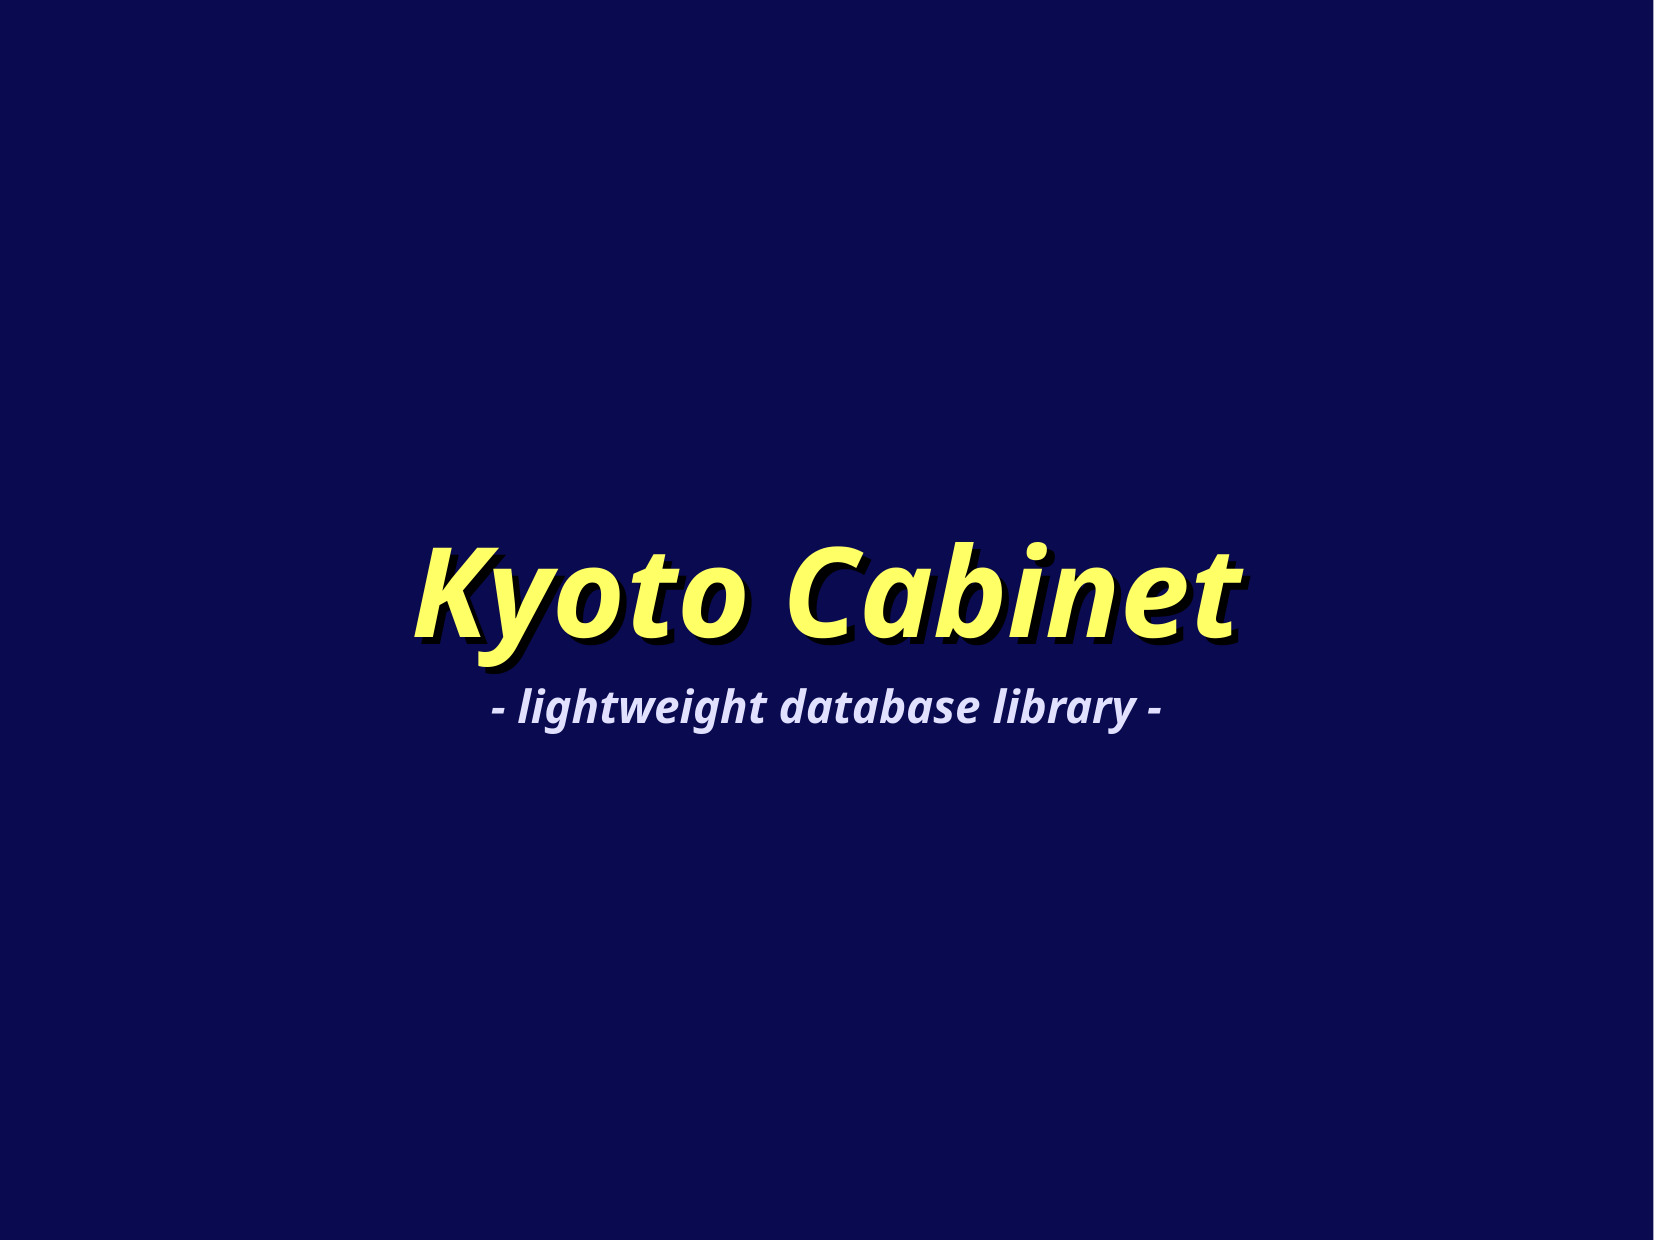

# Kyoto Cabinet
- lightweight database library -